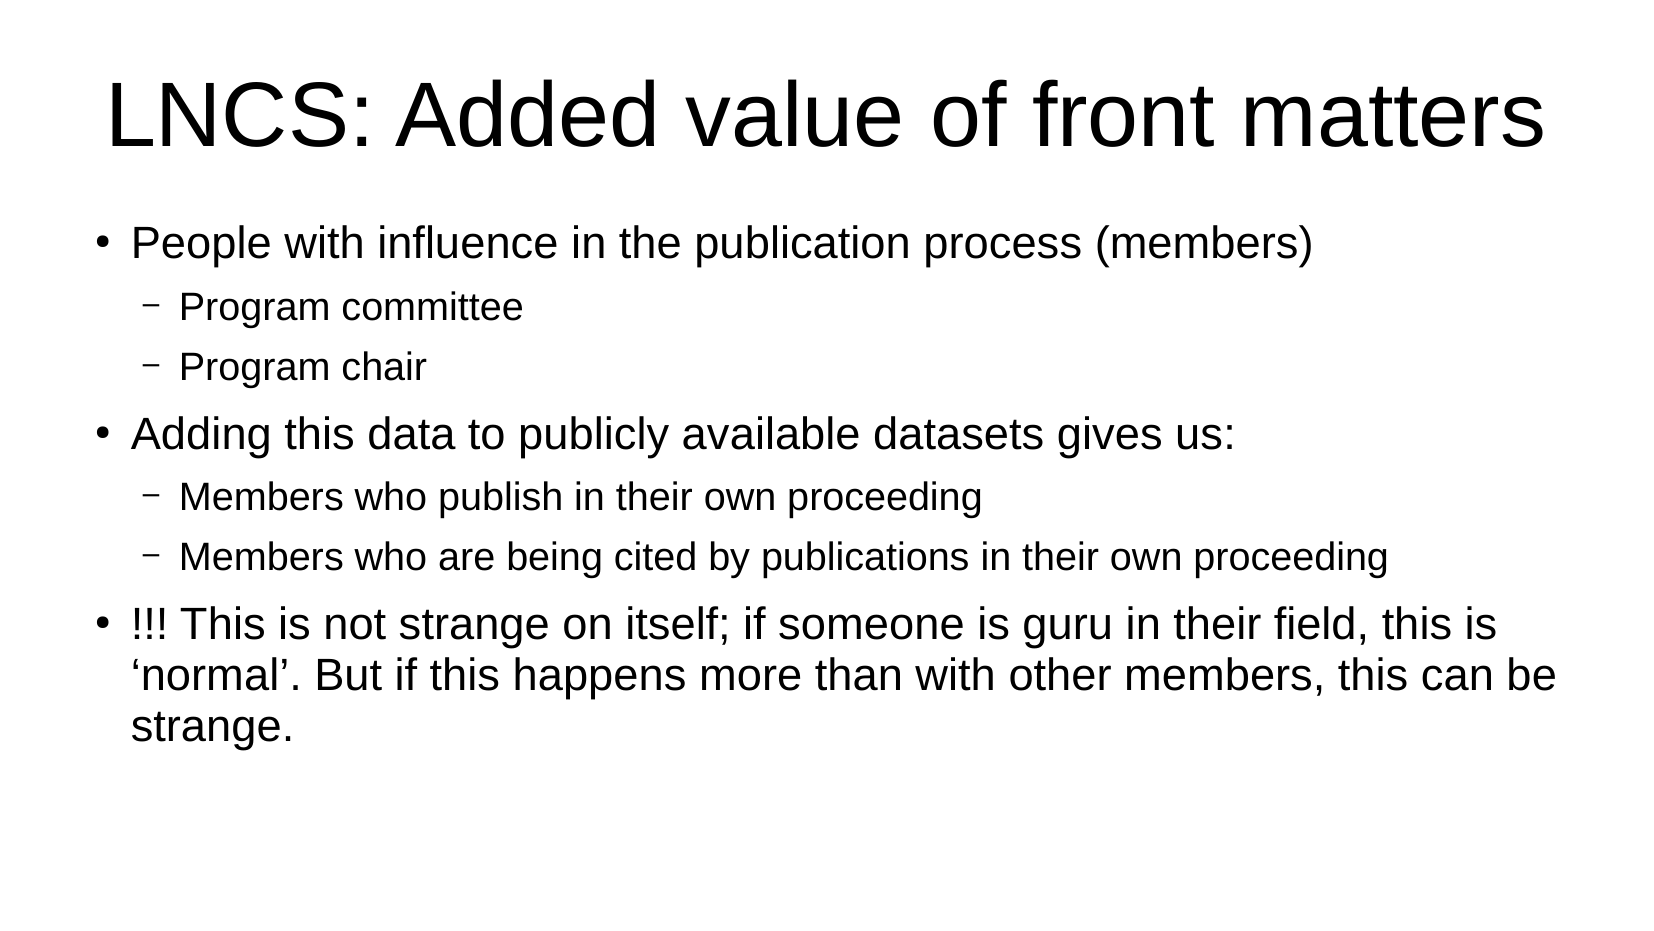

# LNCS: Added value of front matters
People with influence in the publication process (members)
Program committee
Program chair
Adding this data to publicly available datasets gives us:
Members who publish in their own proceeding
Members who are being cited by publications in their own proceeding
!!! This is not strange on itself; if someone is guru in their field, this is ‘normal’. But if this happens more than with other members, this can be strange.